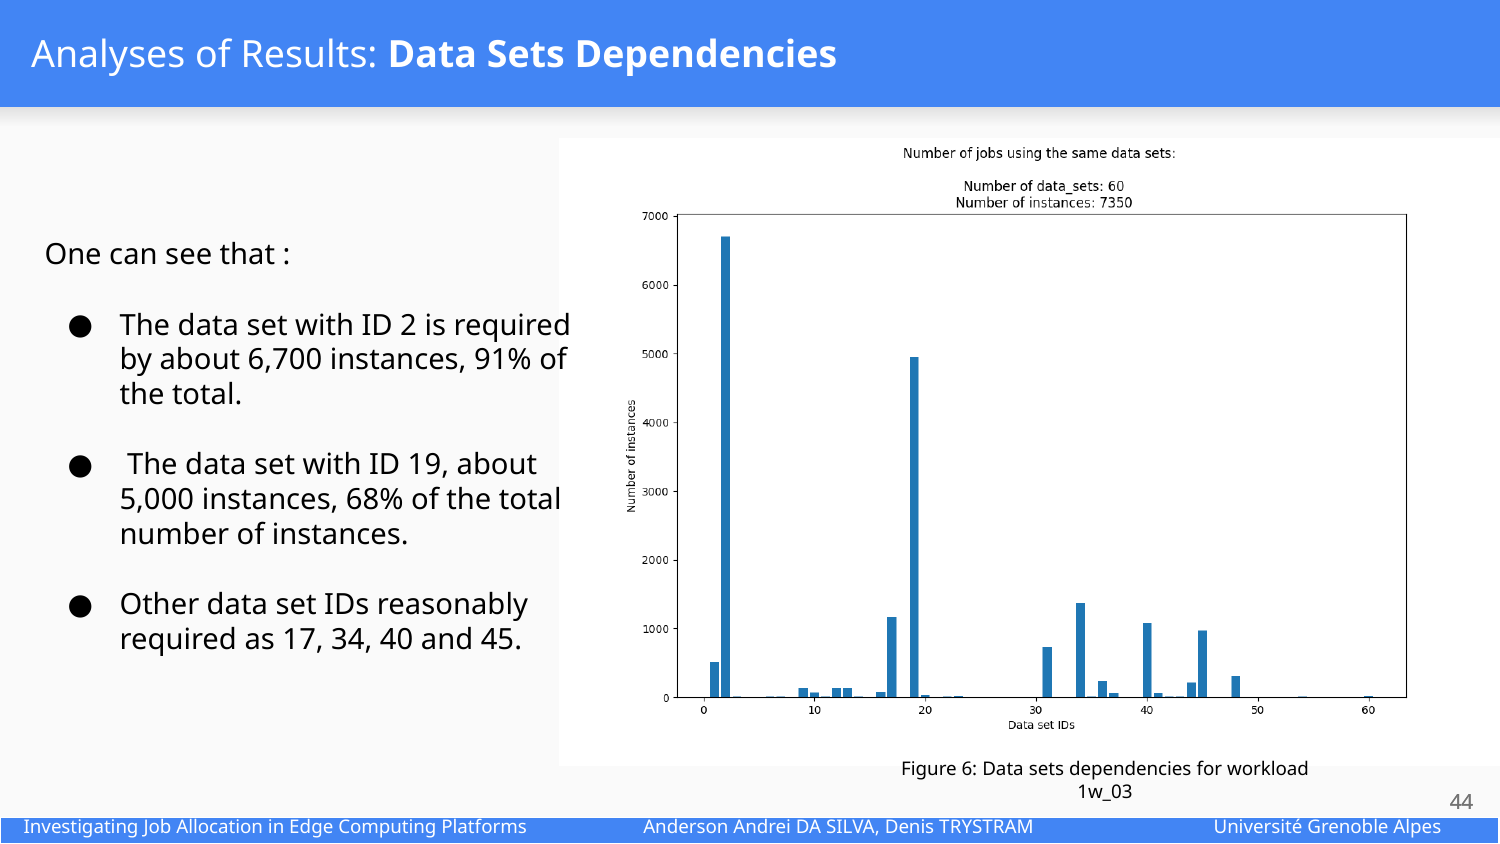

# Analyses of Results: Data Sets Dependencies
One can see that :
The data set with ID 2 is required by about 6,700 instances, 91% of the total.
 The data set with ID 19, about 5,000 instances, 68% of the total number of instances.
Other data set IDs reasonably required as 17, 34, 40 and 45.
Figure 6: Data sets dependencies for workload 1w_03
Investigating Job Allocation in Edge Computing Platforms
Anderson Andrei DA SILVA, Denis TRYSTRAM
Université Grenoble Alpes